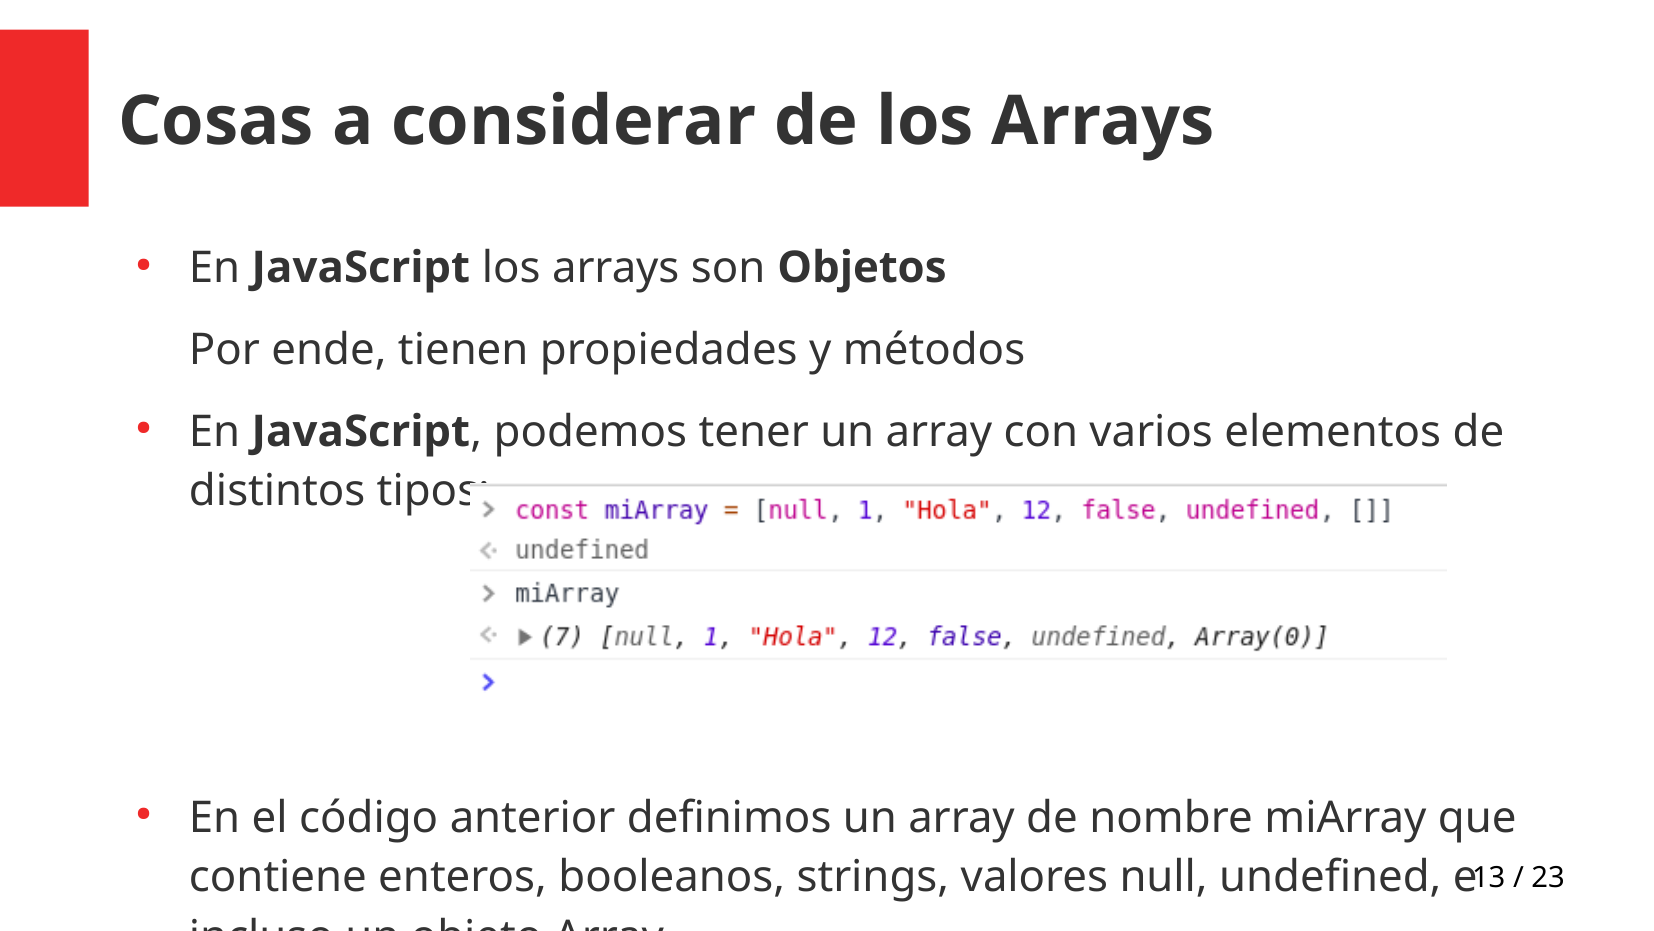

# Cosas a considerar de los Arrays
En JavaScript los arrays son Objetos
Por ende, tienen propiedades y métodos
En JavaScript, podemos tener un array con varios elementos de distintos tipos:
En el código anterior definimos un array de nombre miArray que contiene enteros, booleanos, strings, valores null, undefined, e incluso un objeto Array
13